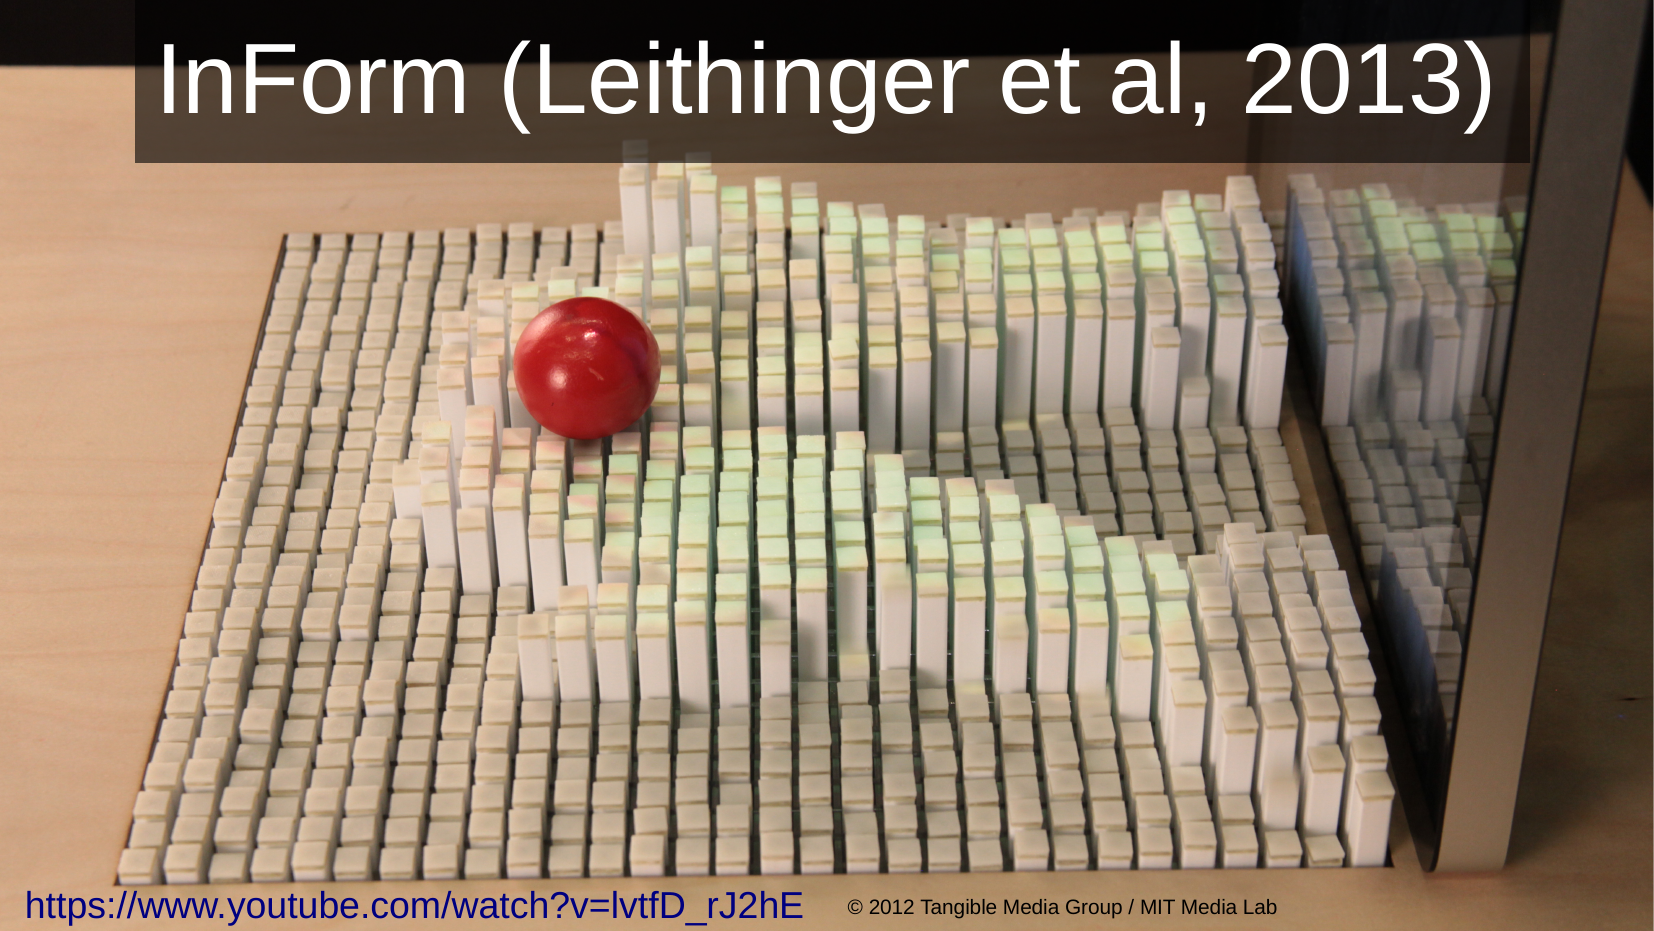

# InForm (Leithinger et al, 2013)
https://www.youtube.com/watch?v=lvtfD_rJ2hE
© 2012 Tangible Media Group / MIT Media Lab